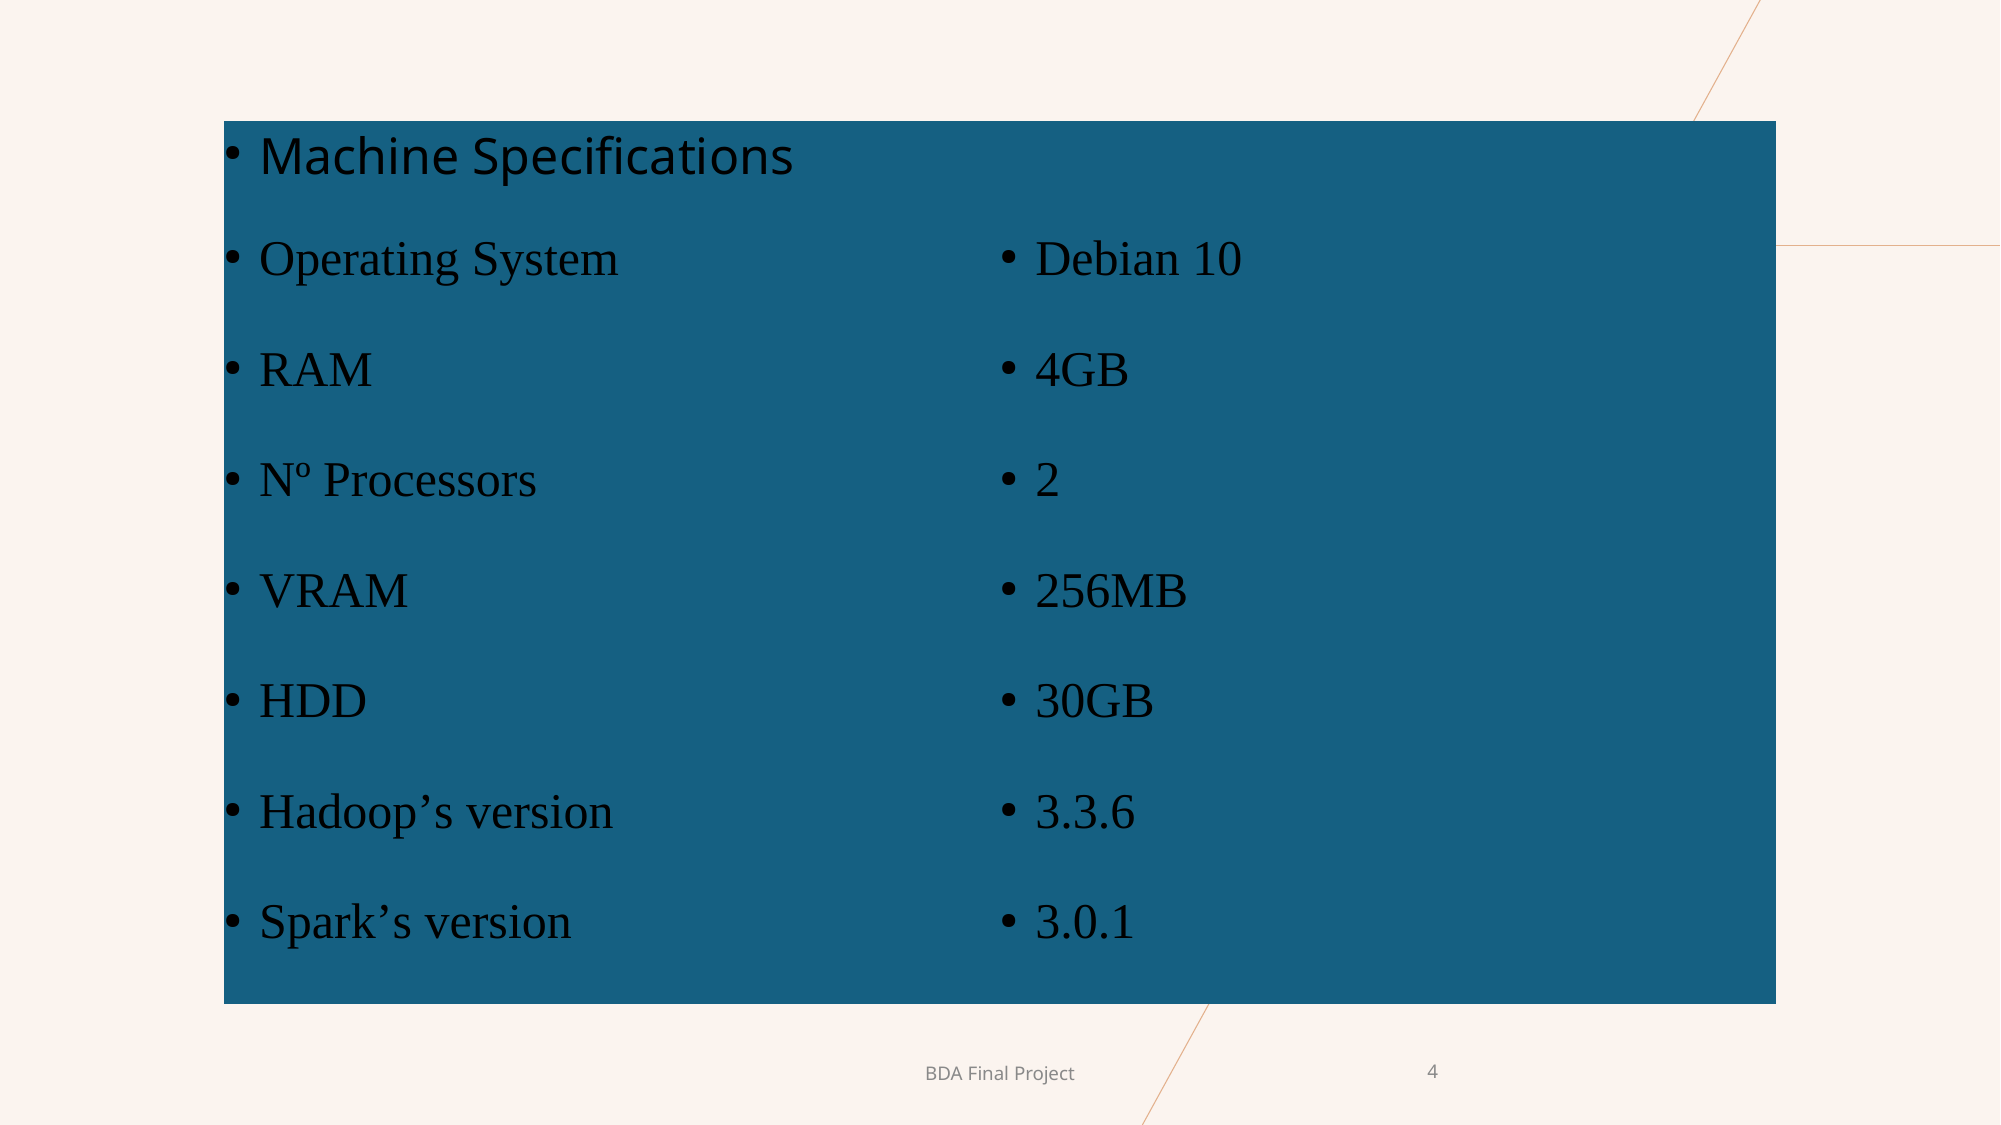

| Machine Specifications | |
| --- | --- |
| Operating System | Debian 10 |
| RAM | 4GB |
| Nº Processors | 2 |
| VRAM | 256MB |
| HDD | 30GB |
| Hadoop’s version | 3.3.6 |
| Spark’s version | 3.0.1 |
BDA Final Project